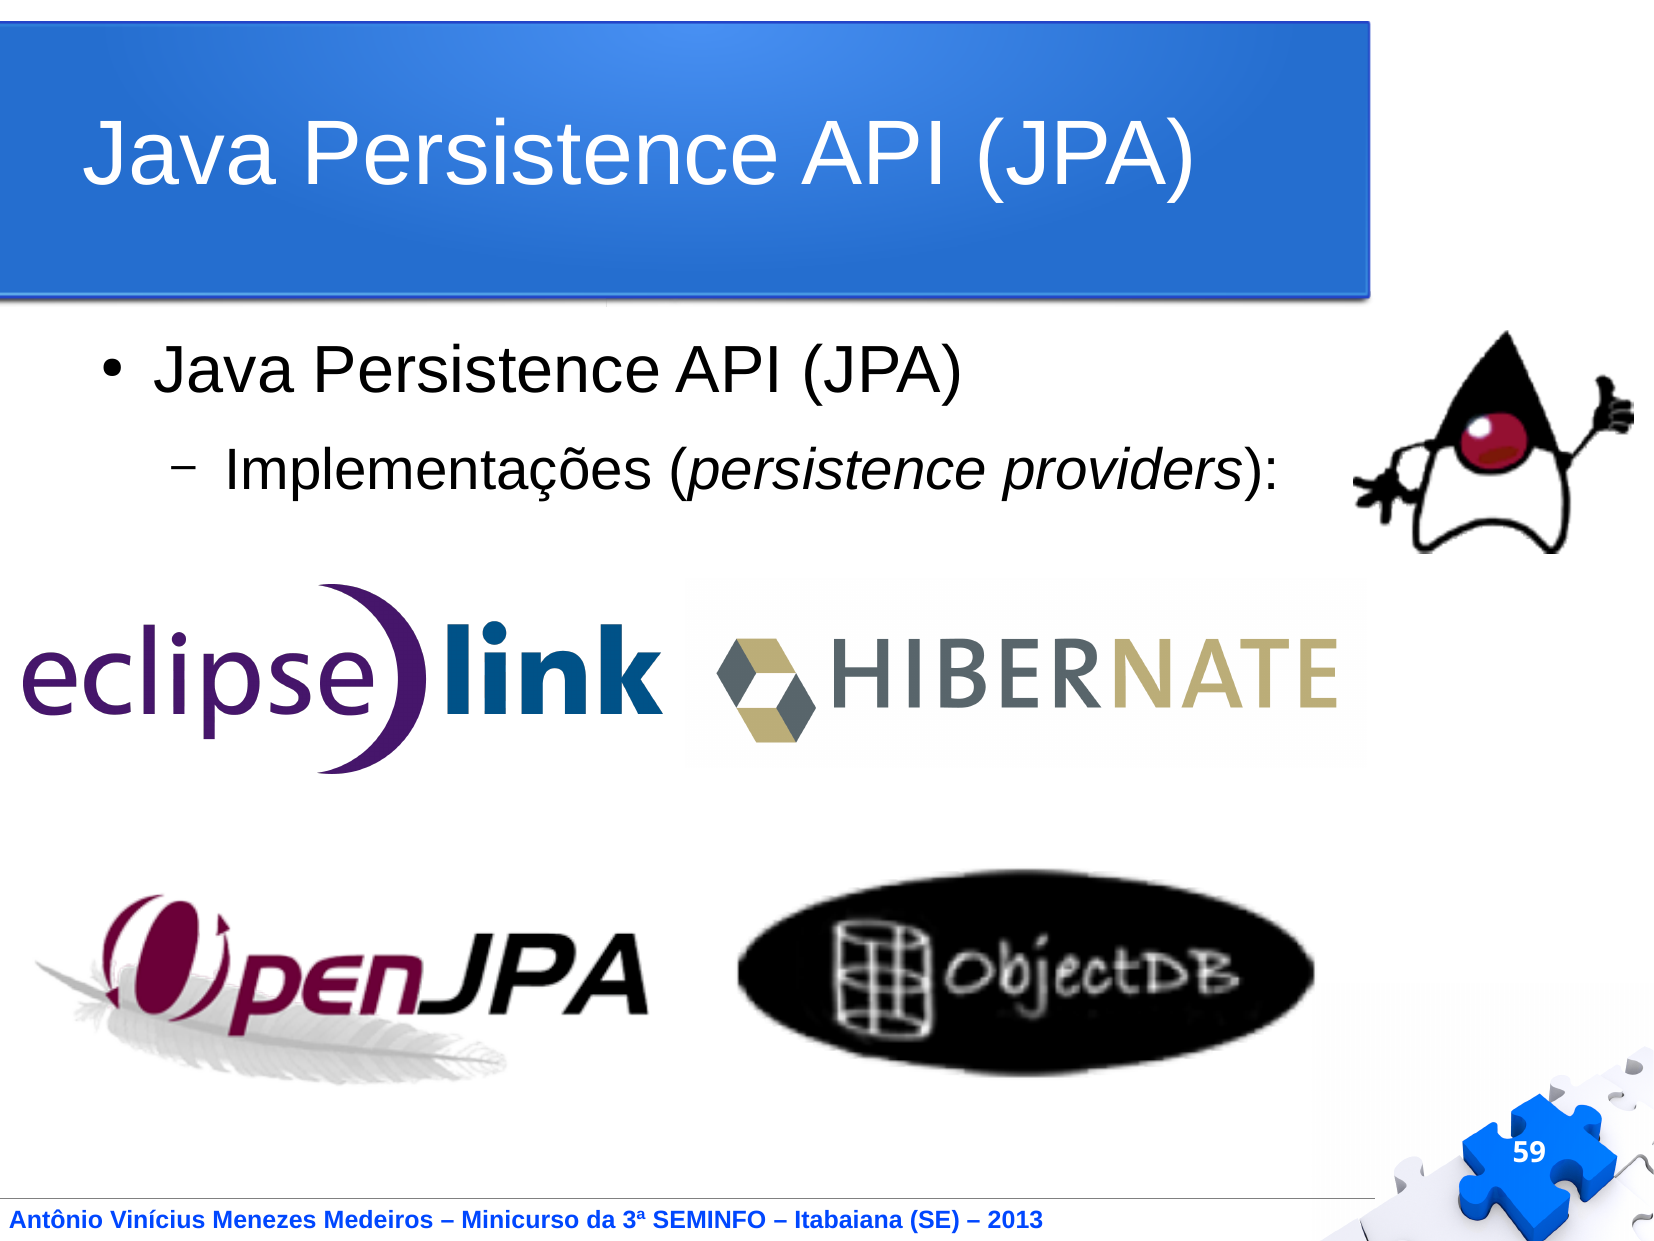

# Java Persistence API (JPA)
Java Persistence API (JPA)
Implementações (persistence providers):
59